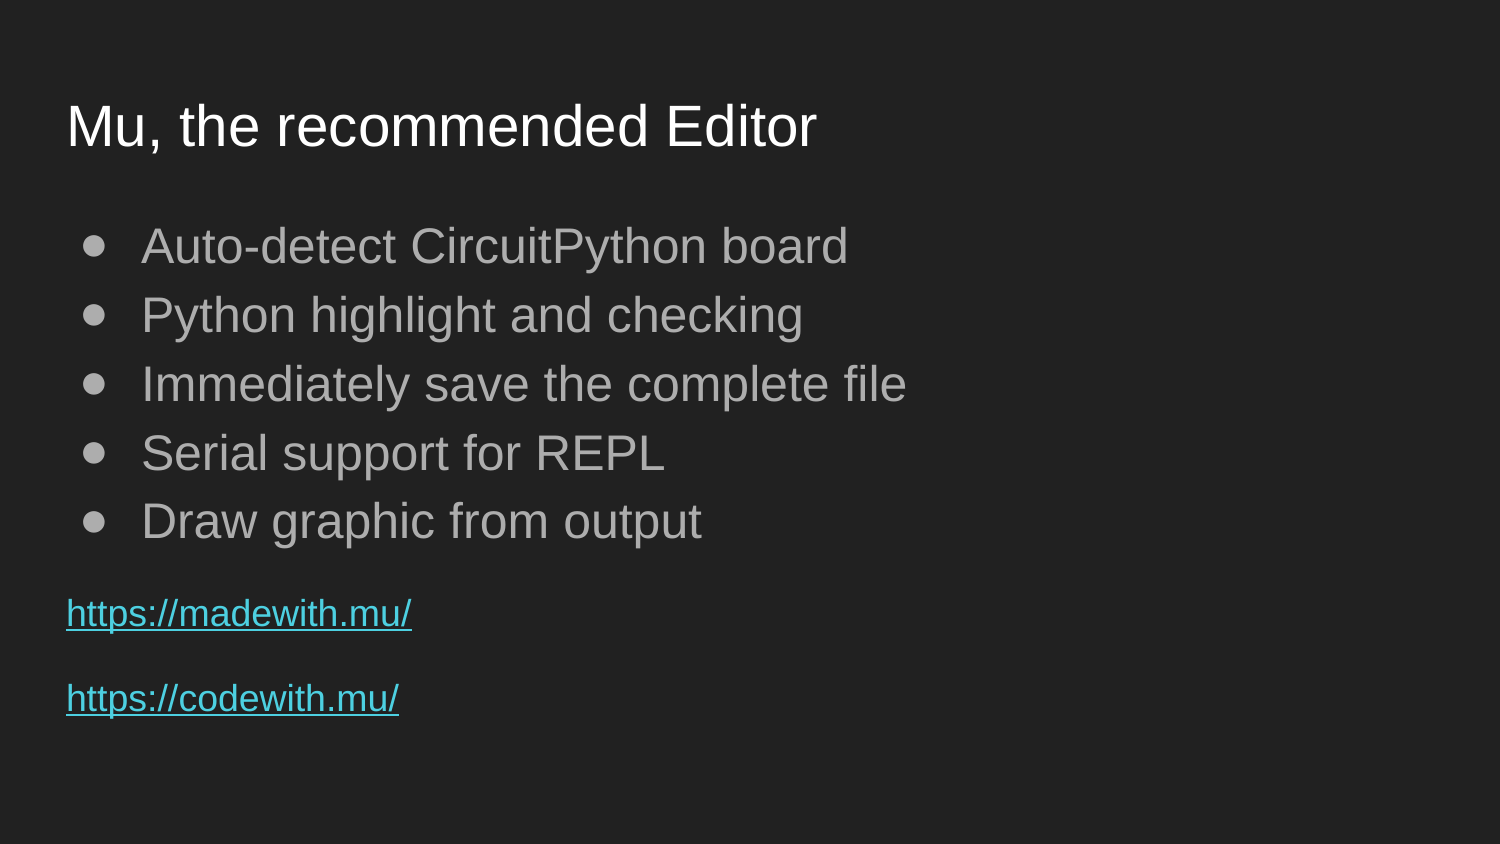

# Mu, the recommended Editor
Auto-detect CircuitPython board
Python highlight and checking
Immediately save the complete file
Serial support for REPL
Draw graphic from output
https://madewith.mu/
https://codewith.mu/